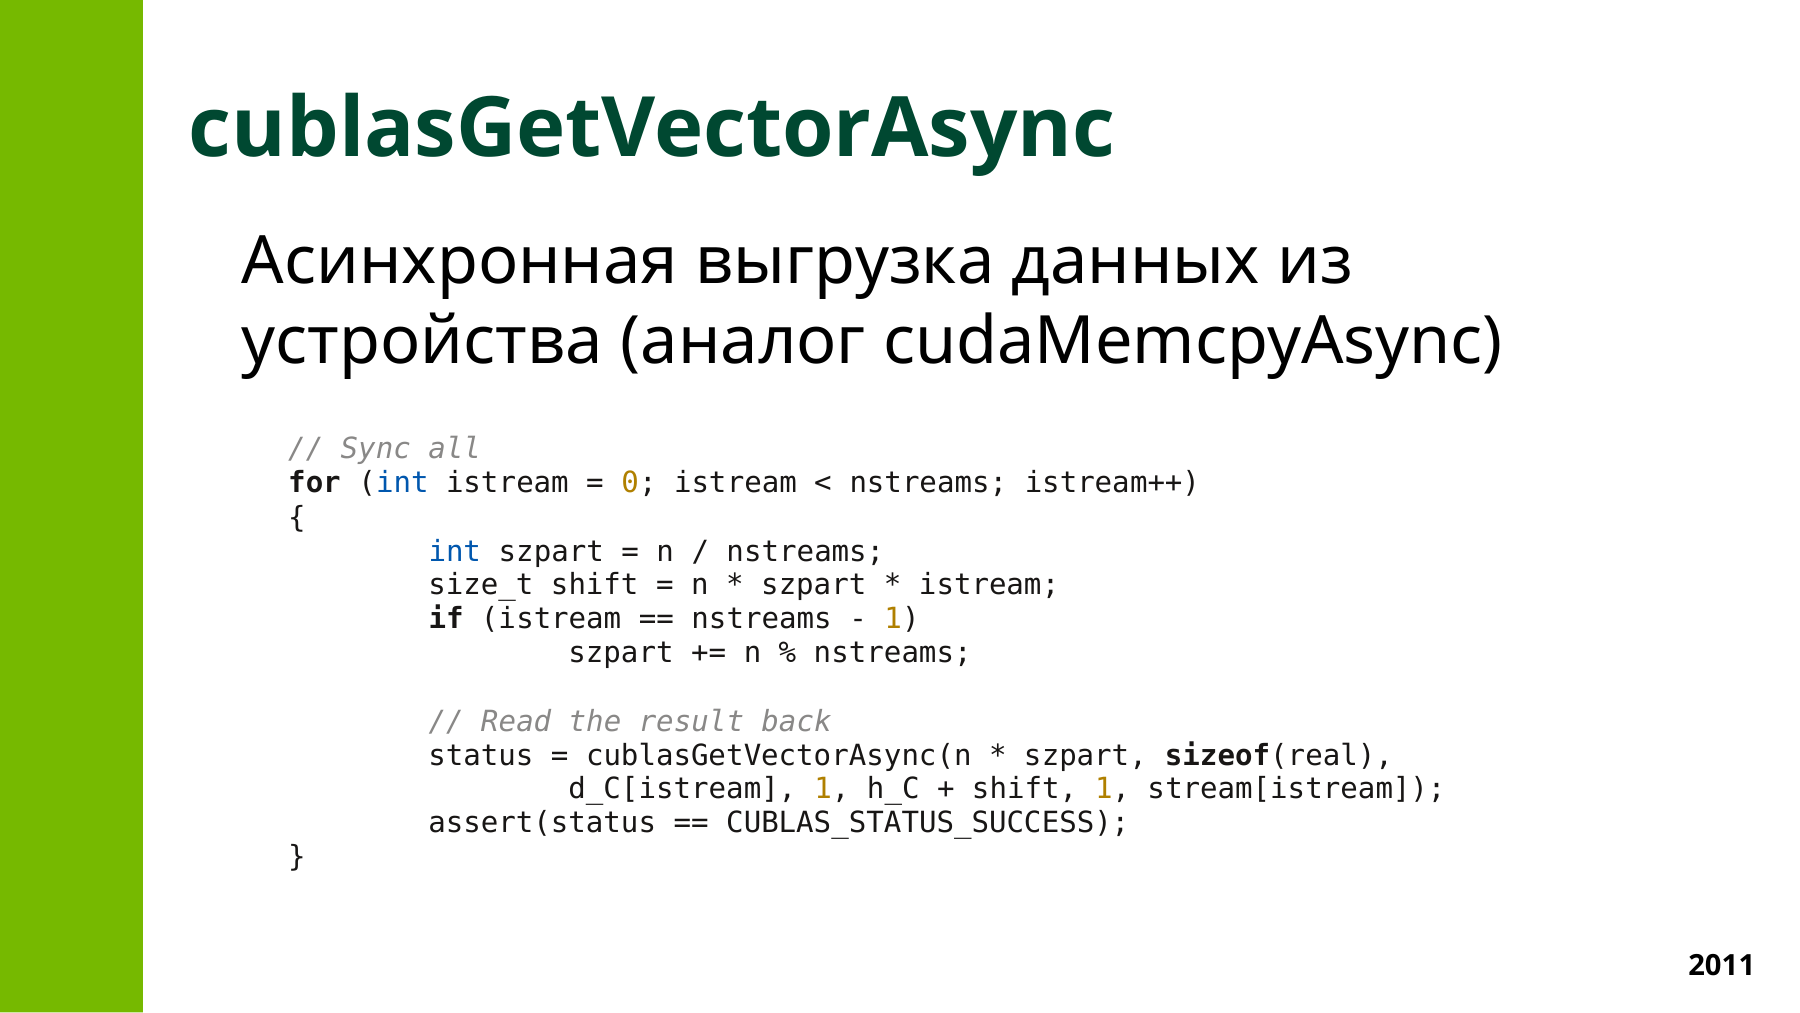

# cublasGetVectorAsync
Асинхронная выгрузка данных из устройства (аналог cudaMemcpyAsync)